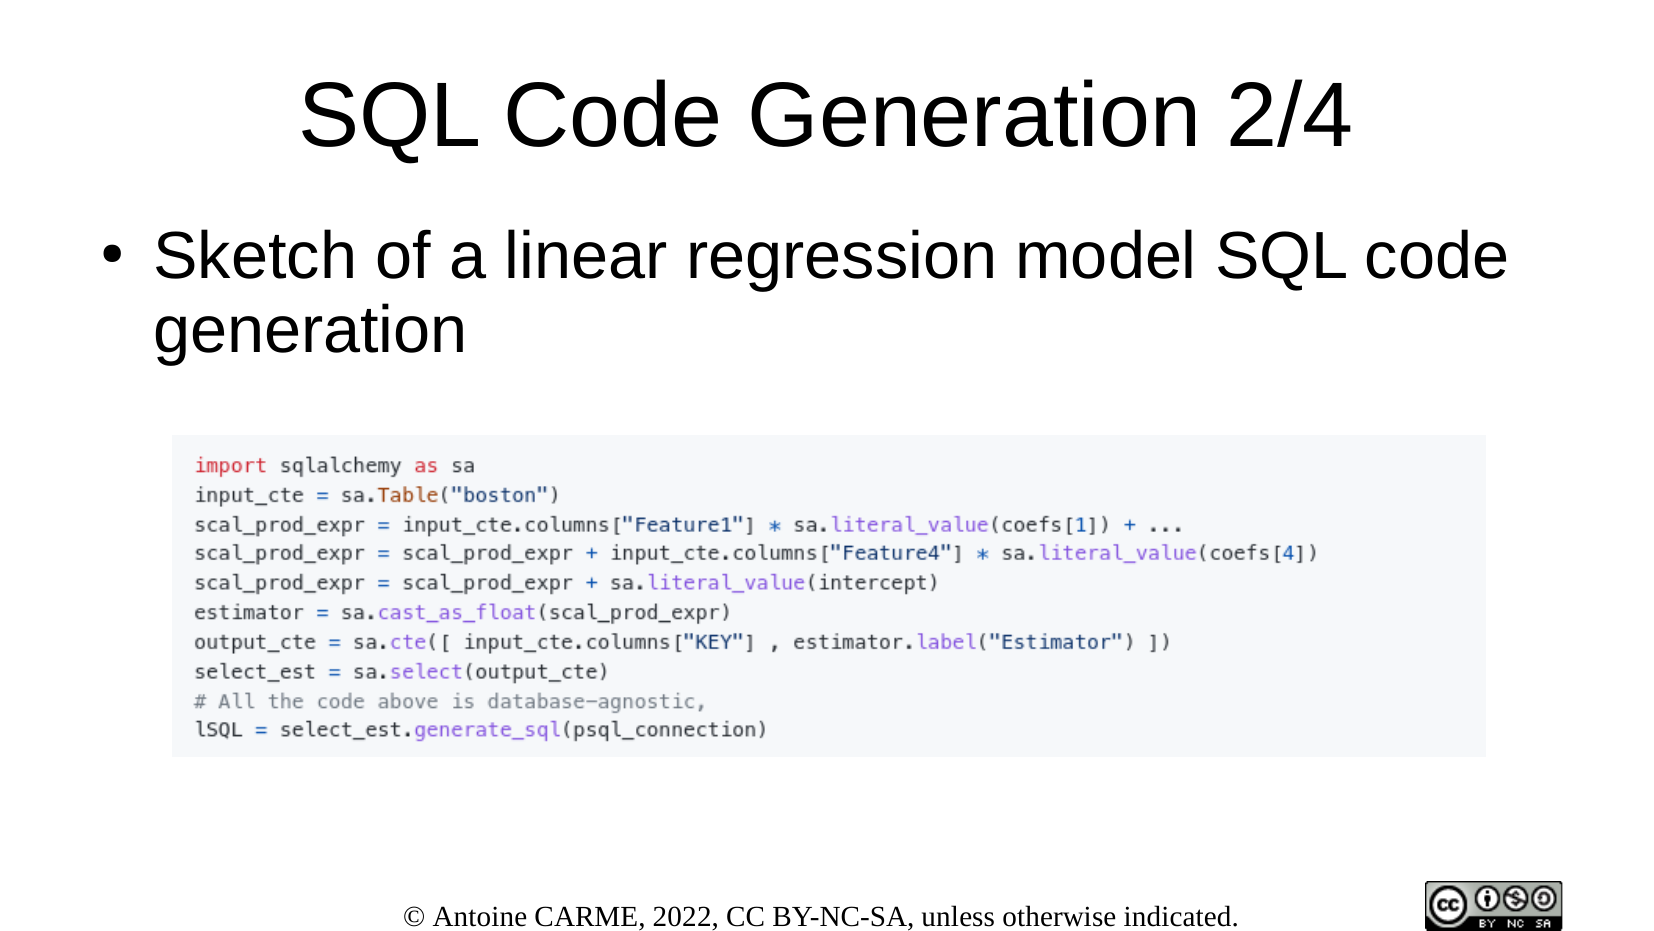

# SQL Code Generation 2/4
Sketch of a linear regression model SQL code generation